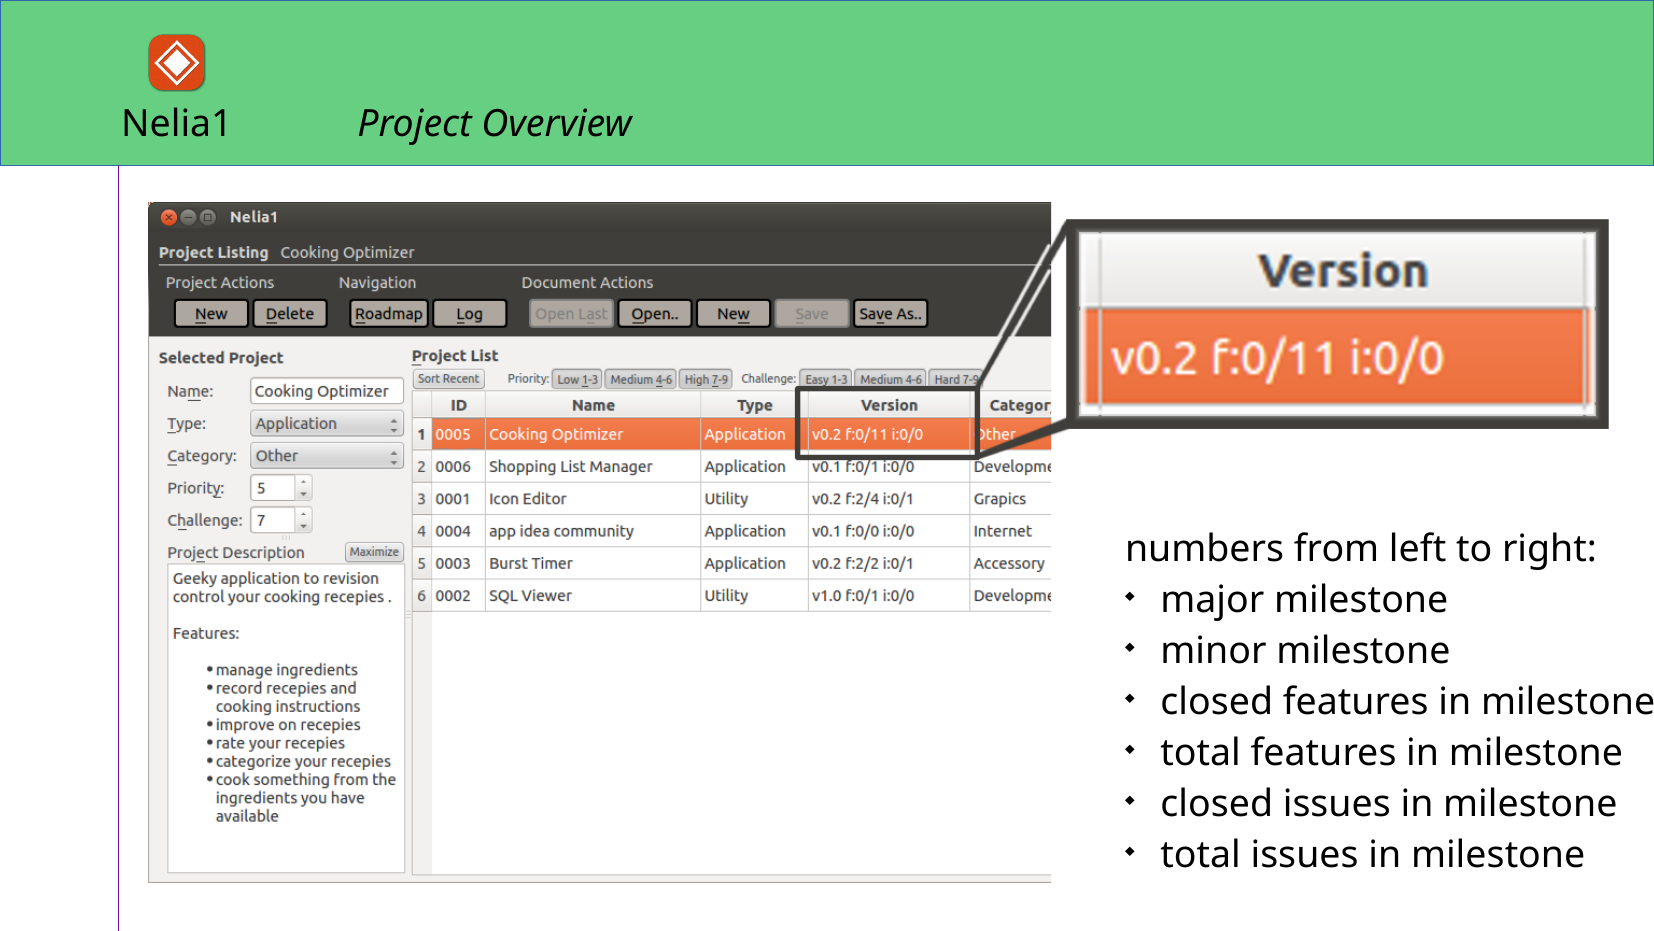

Nelia1
Project Overview
numbers from left to right:
major milestone
minor milestone
closed features in milestone
total features in milestone
closed issues in milestone
total issues in milestone